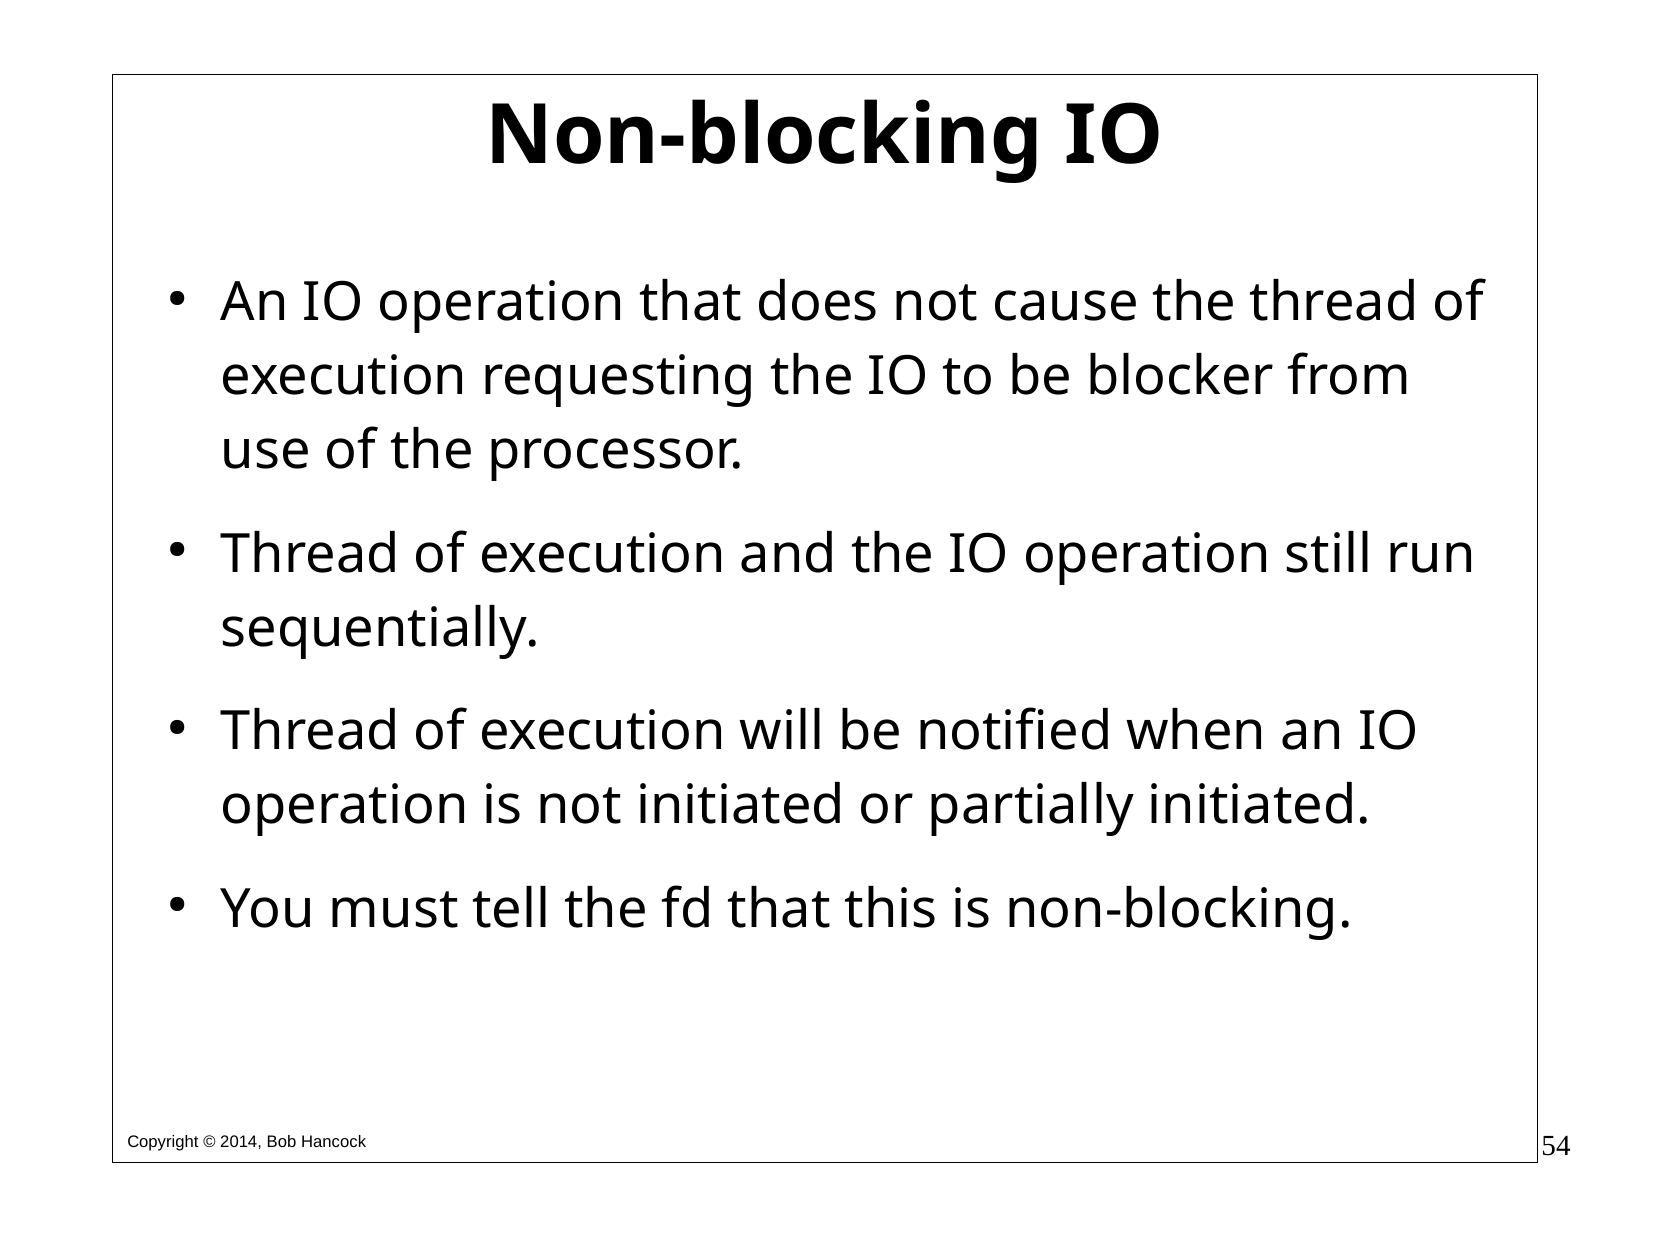

# Non-blocking IO
An IO operation that does not cause the thread of execution requesting the IO to be blocker from use of the processor.
Thread of execution and the IO operation still run sequentially.
Thread of execution will be notified when an IO operation is not initiated or partially initiated.
You must tell the fd that this is non-blocking.
Copyright © 2014, Bob Hancock
54